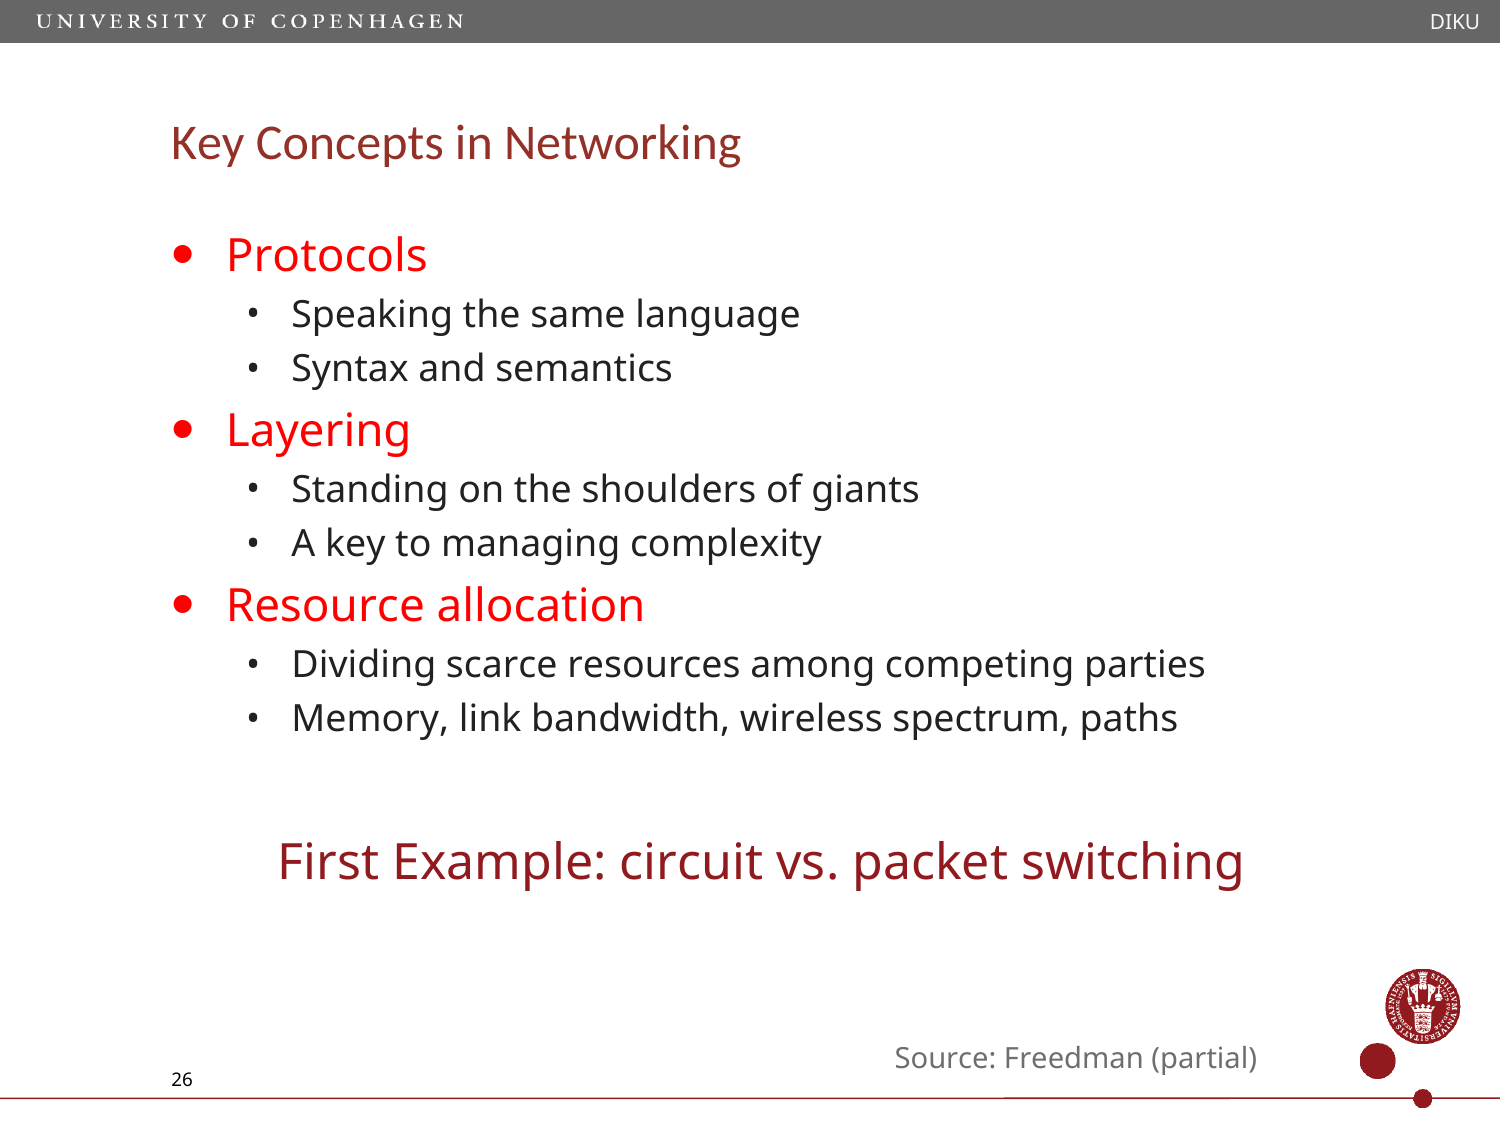

DIKU
Key Concepts in Networking
Protocols
Speaking the same language
Syntax and semantics
Layering
Standing on the shoulders of giants
A key to managing complexity
Resource allocation
Dividing scarce resources among competing parties
Memory, link bandwidth, wireless spectrum, paths
First Example: circuit vs. packet switching
Source: Freedman (partial)